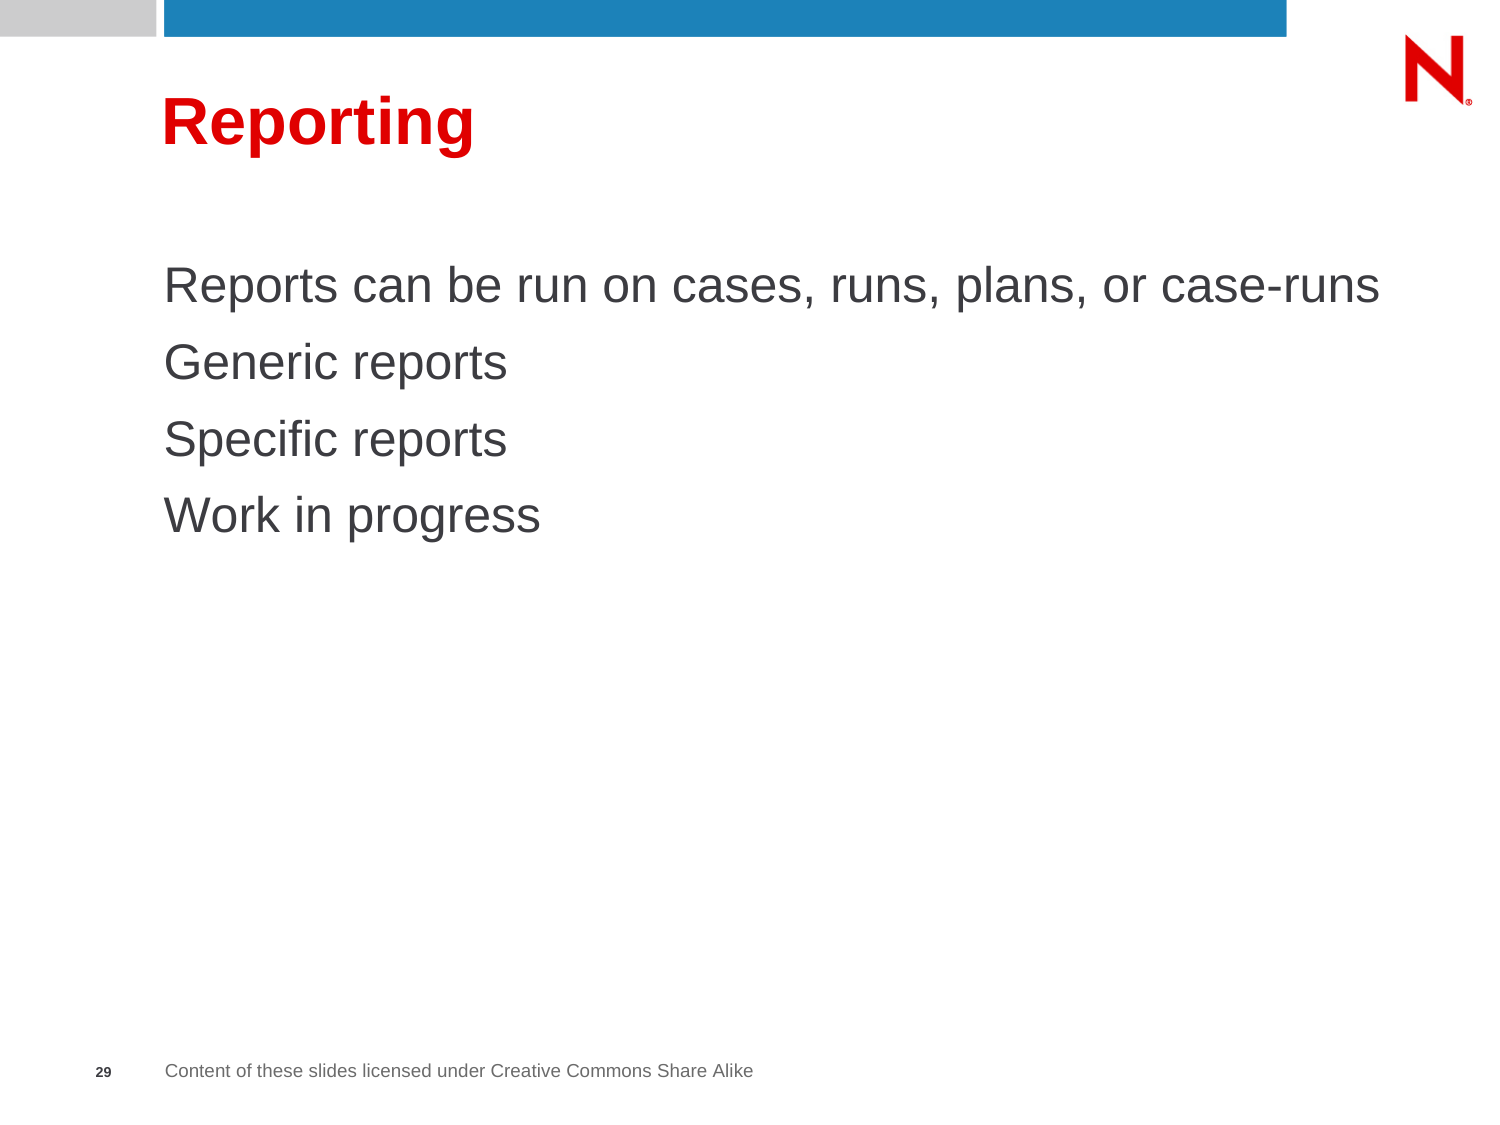

# Reporting
Reports can be run on cases, runs, plans, or case-runs
Generic reports
Specific reports
Work in progress